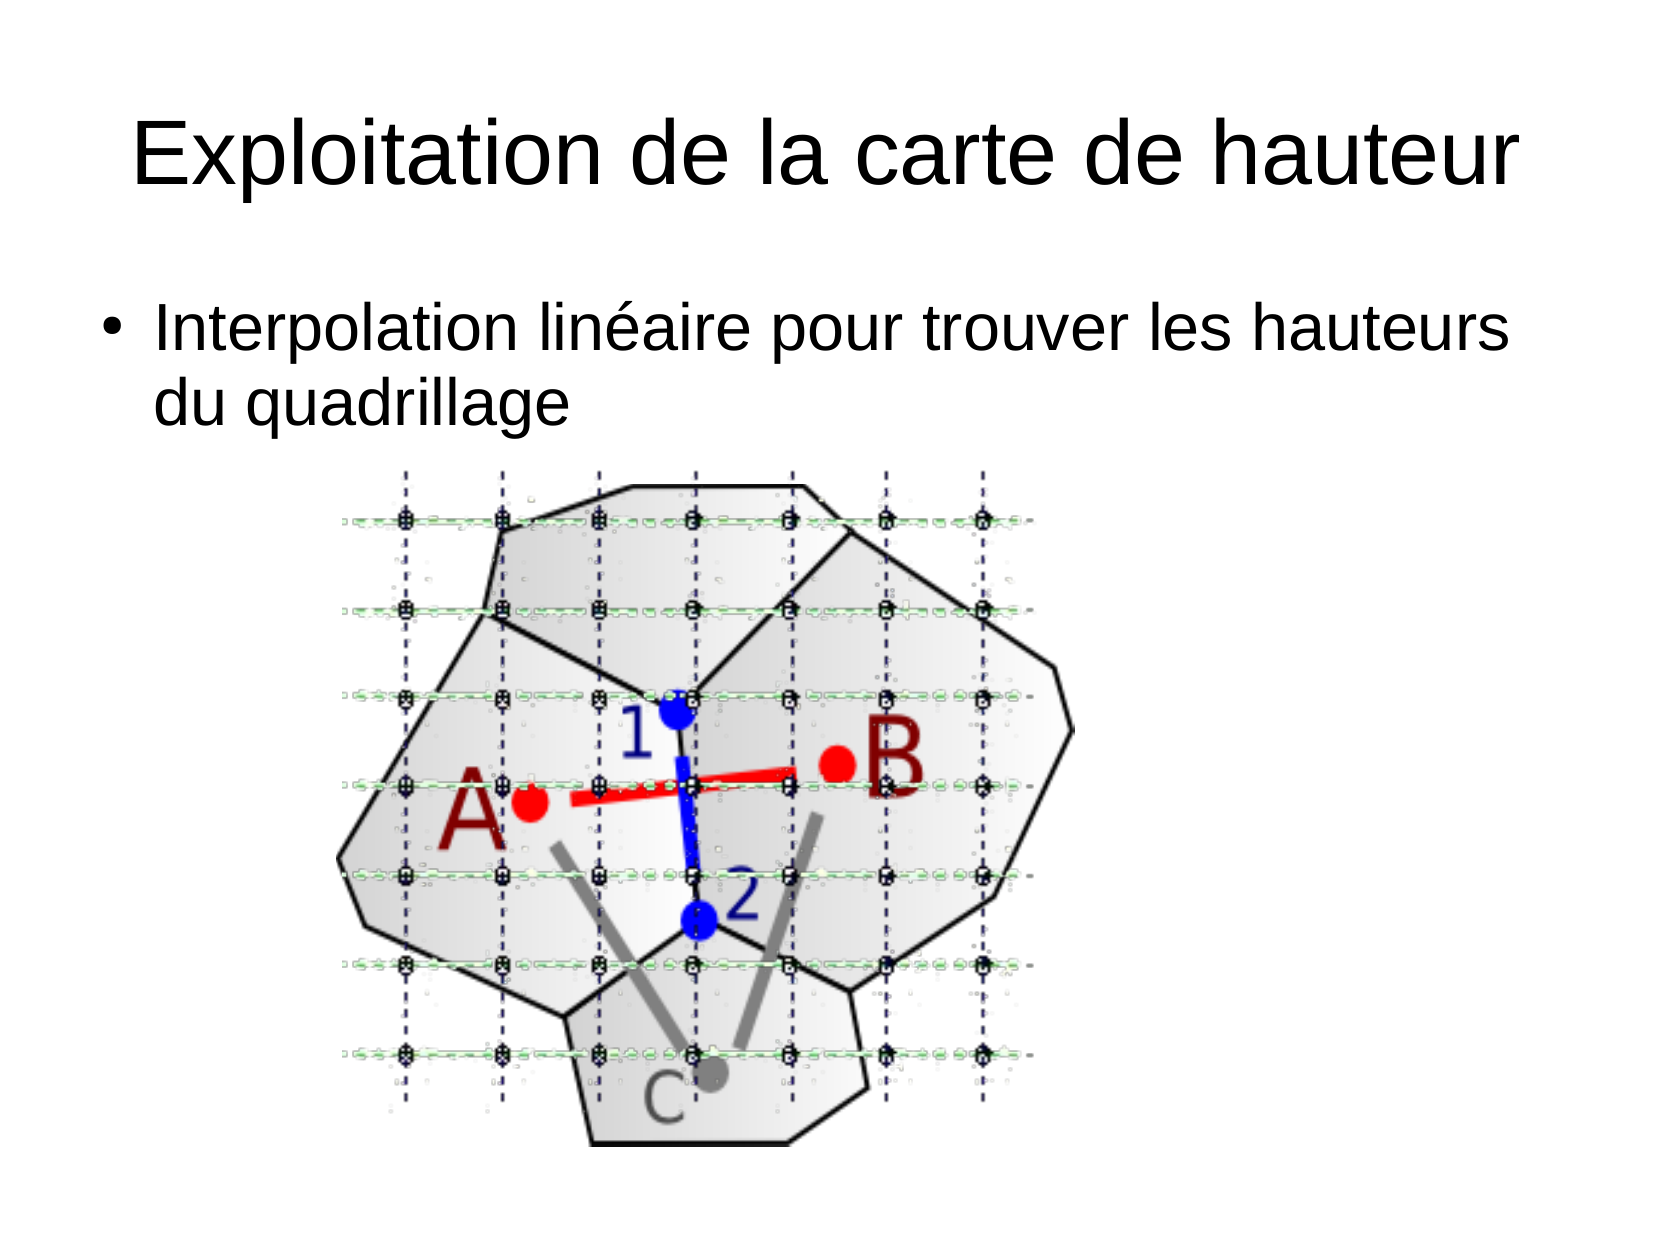

# Exploitation de la carte de hauteur
Interpolation linéaire pour trouver les hauteurs du quadrillage